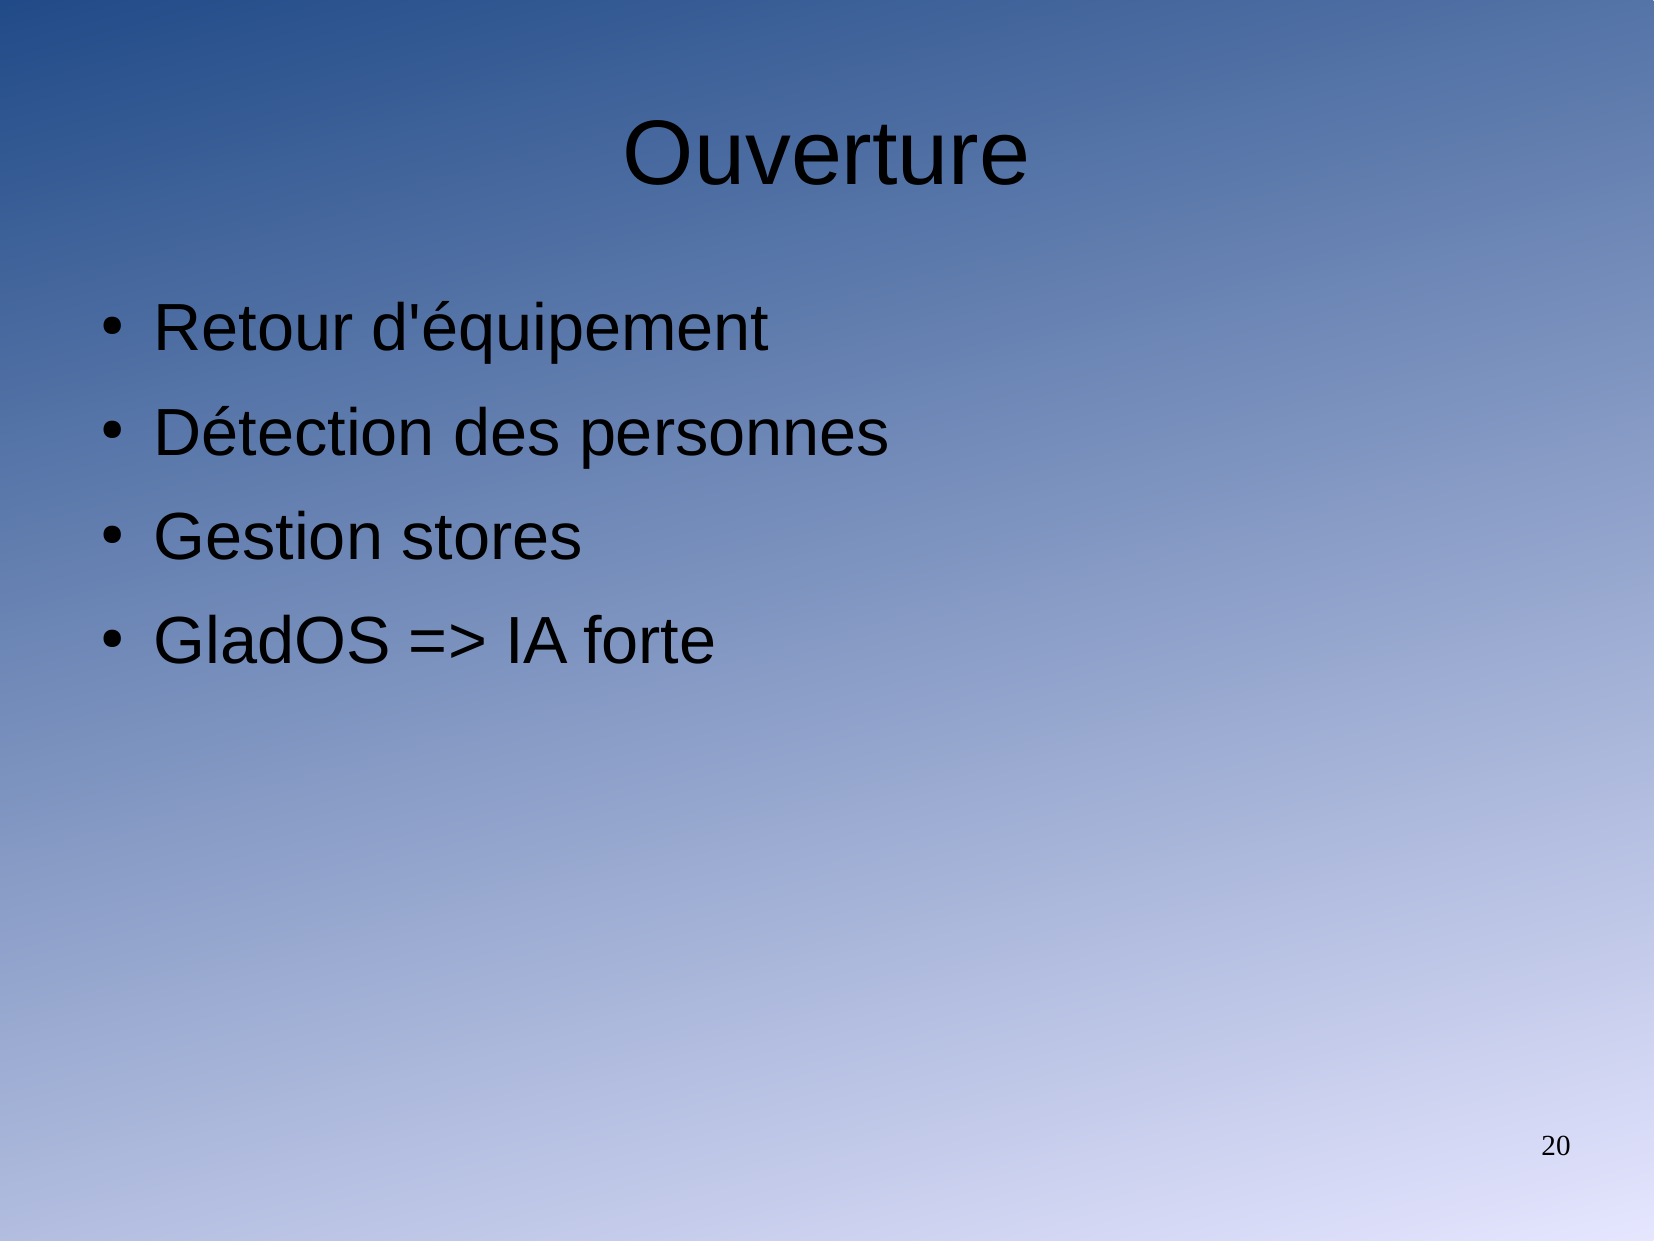

# Ouverture
Retour d'équipement
Détection des personnes
Gestion stores
GladOS => IA forte
20